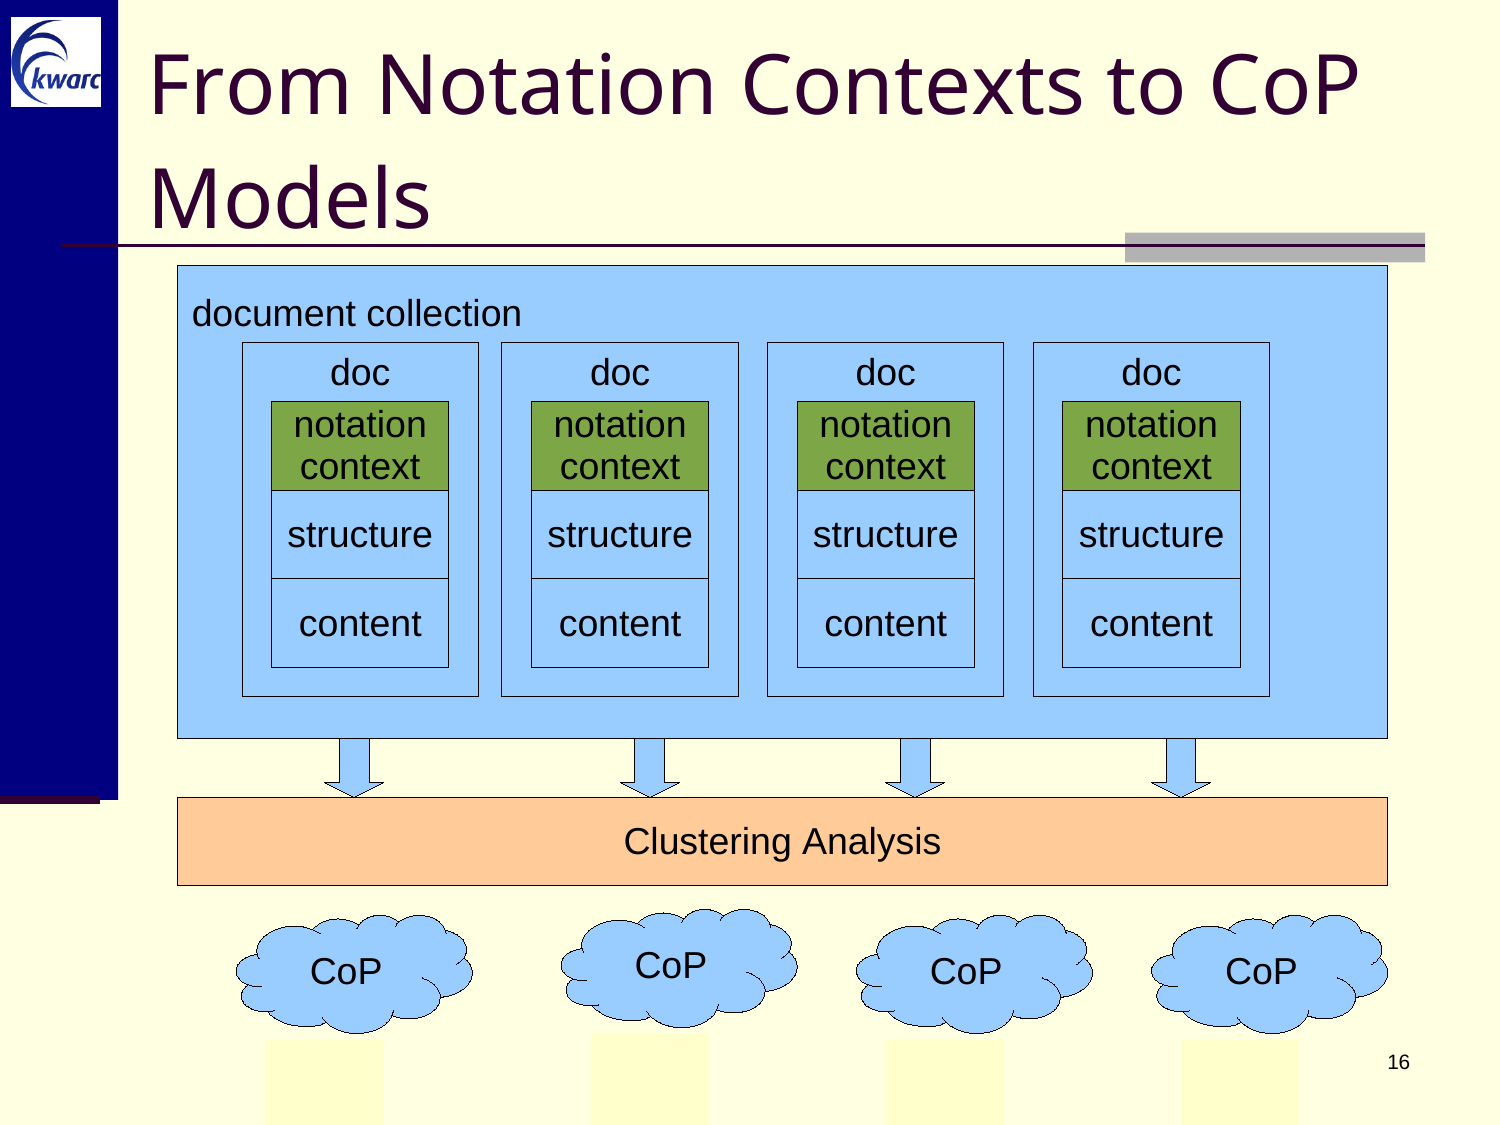

# From Notation Contexts to CoP Models
document collection
doc
doc
doc
doc
notation
context
notation
context
notation
context
notation
context
structure
structure
structure
structure
content
content
content
content
Clustering Analysis
CoP
CoP
CoP
CoP
16